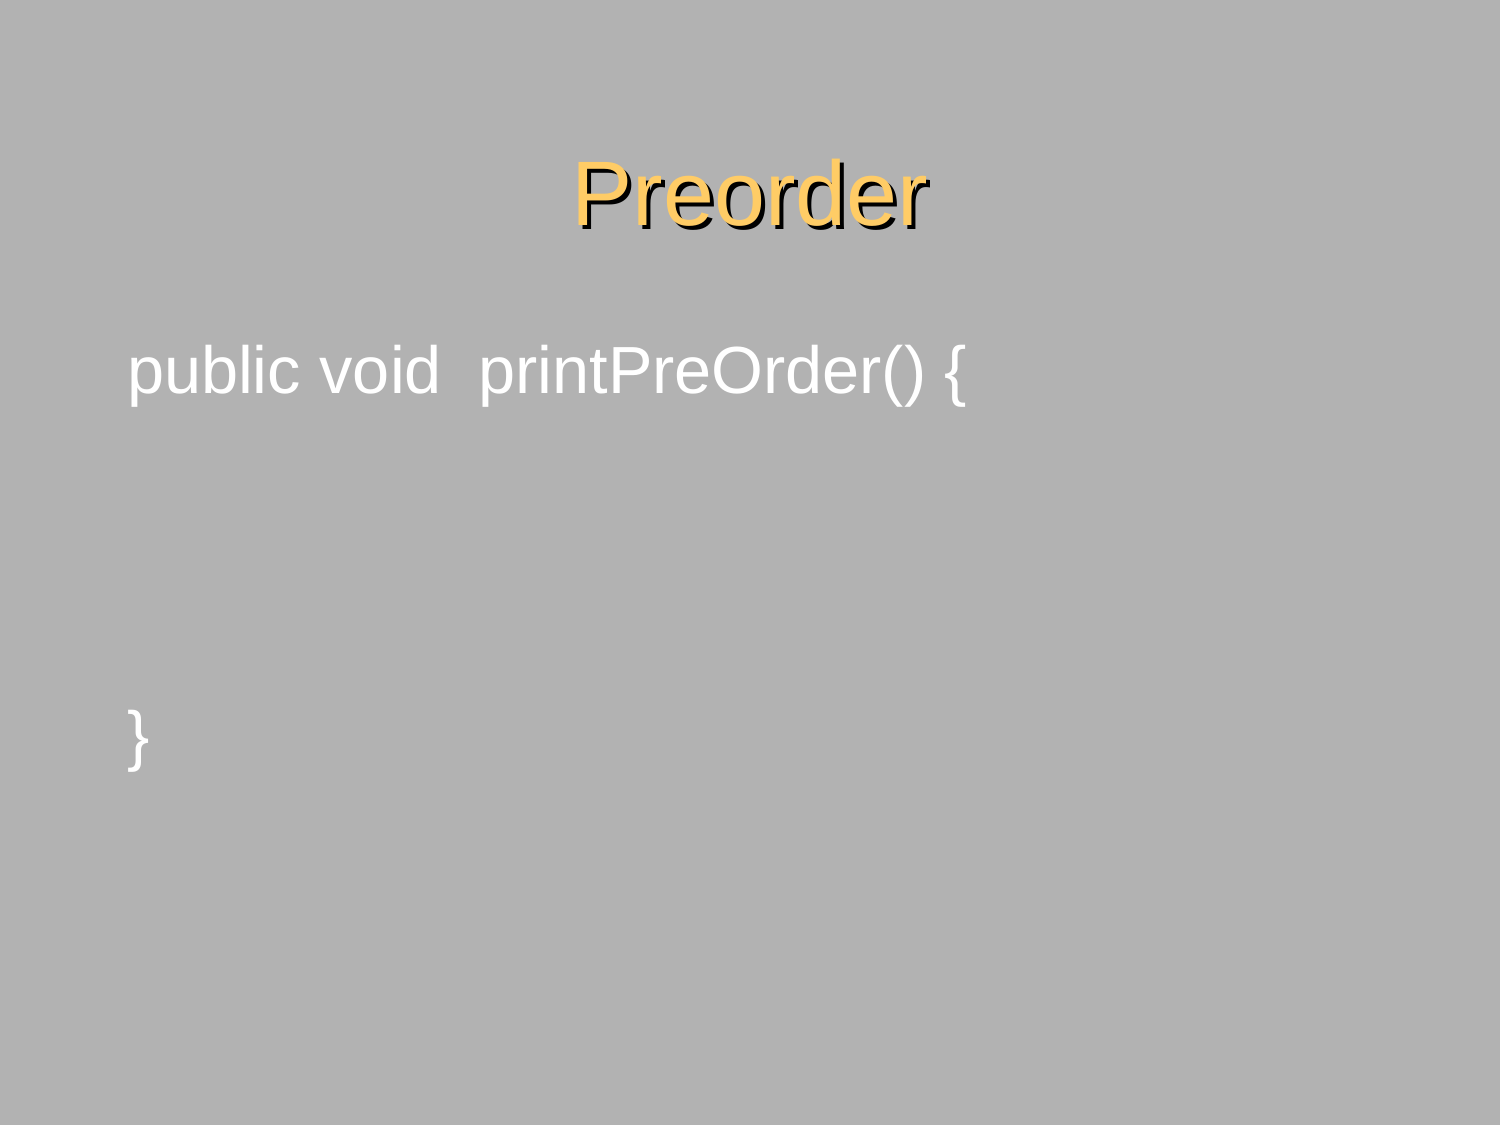

# Preorder
public void printPreOrder() {
}